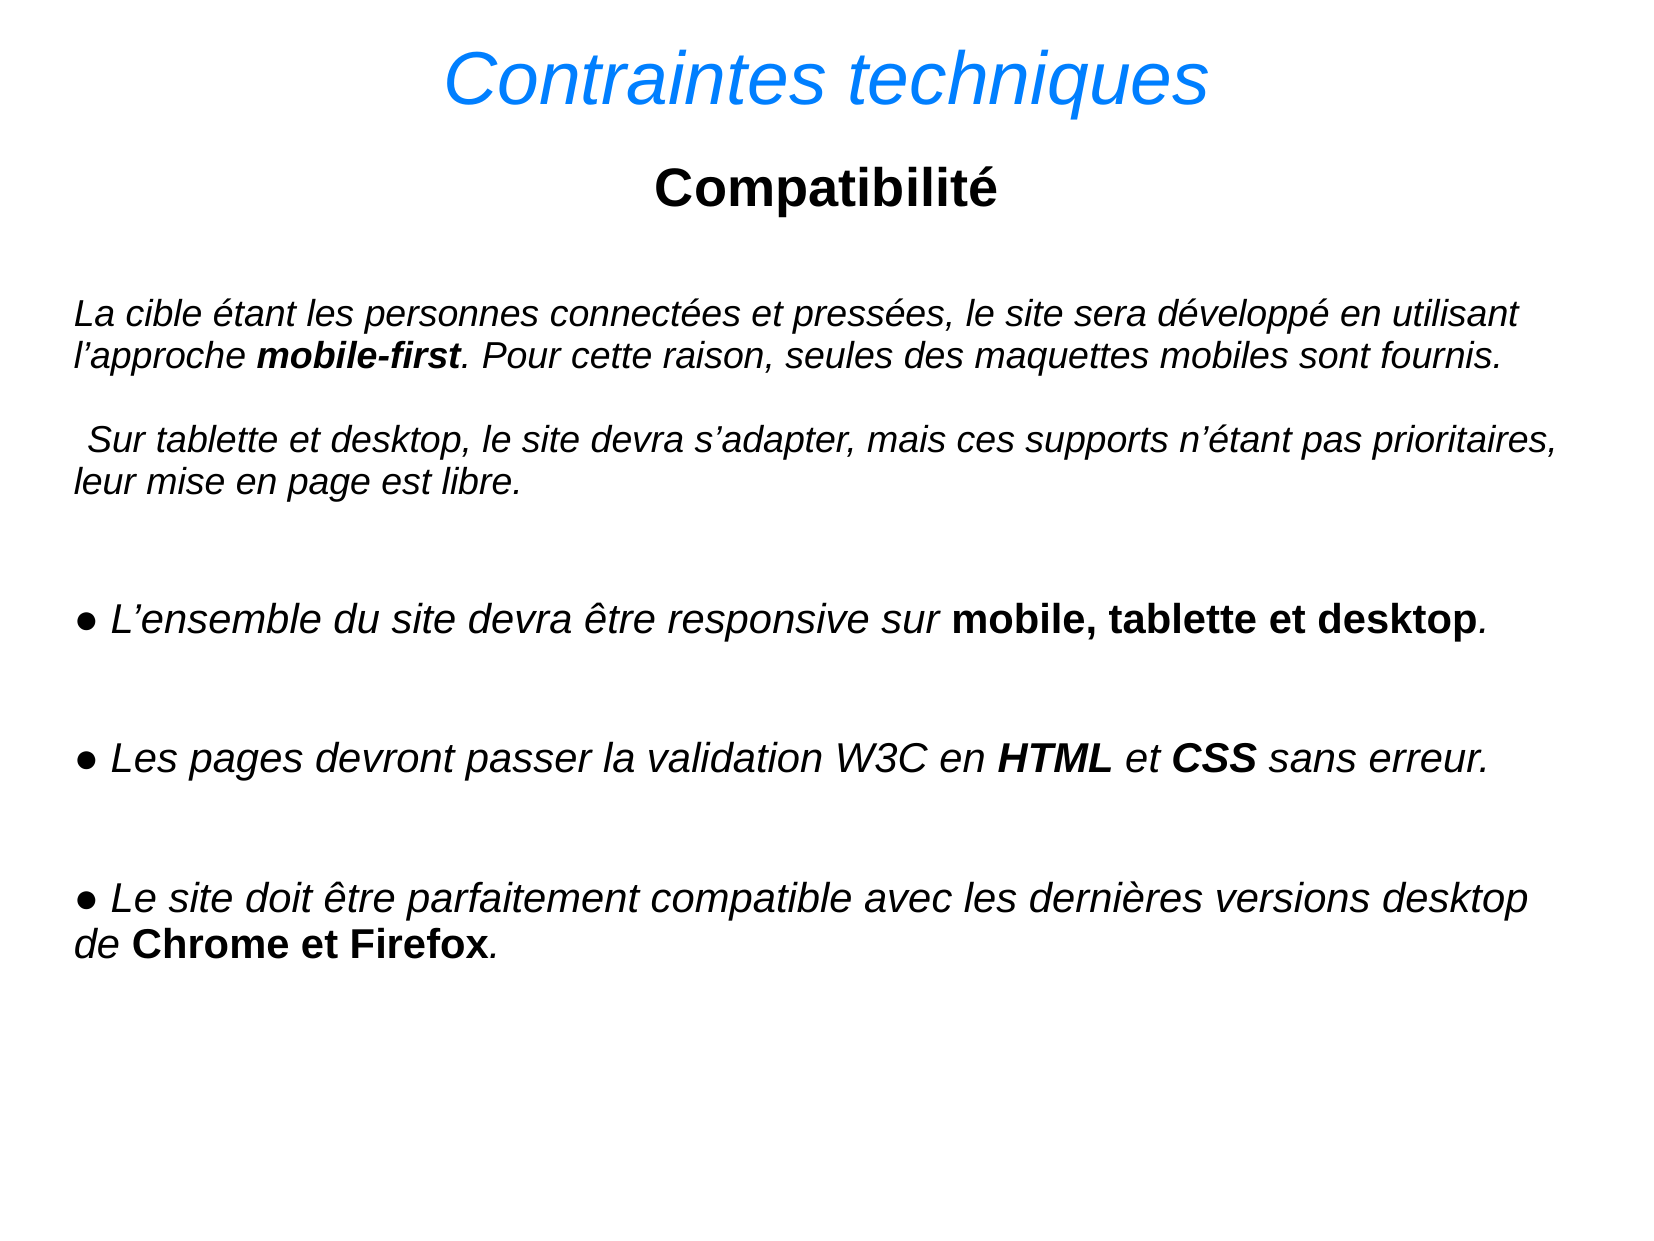

Contraintes techniques
Compatibilité
La cible étant les personnes connectées et pressées, le site sera développé en utilisant l’approche mobile-first. Pour cette raison, seules des maquettes mobiles sont fournis.
Sur tablette et desktop, le site devra s’adapter, mais ces supports n’étant pas prioritaires,
leur mise en page est libre.
● L’ensemble du site devra être responsive sur mobile, tablette et desktop.
● Les pages devront passer la validation W3C en HTML et CSS sans erreur.
● Le site doit être parfaitement compatible avec les dernières versions desktop de Chrome et Firefox.